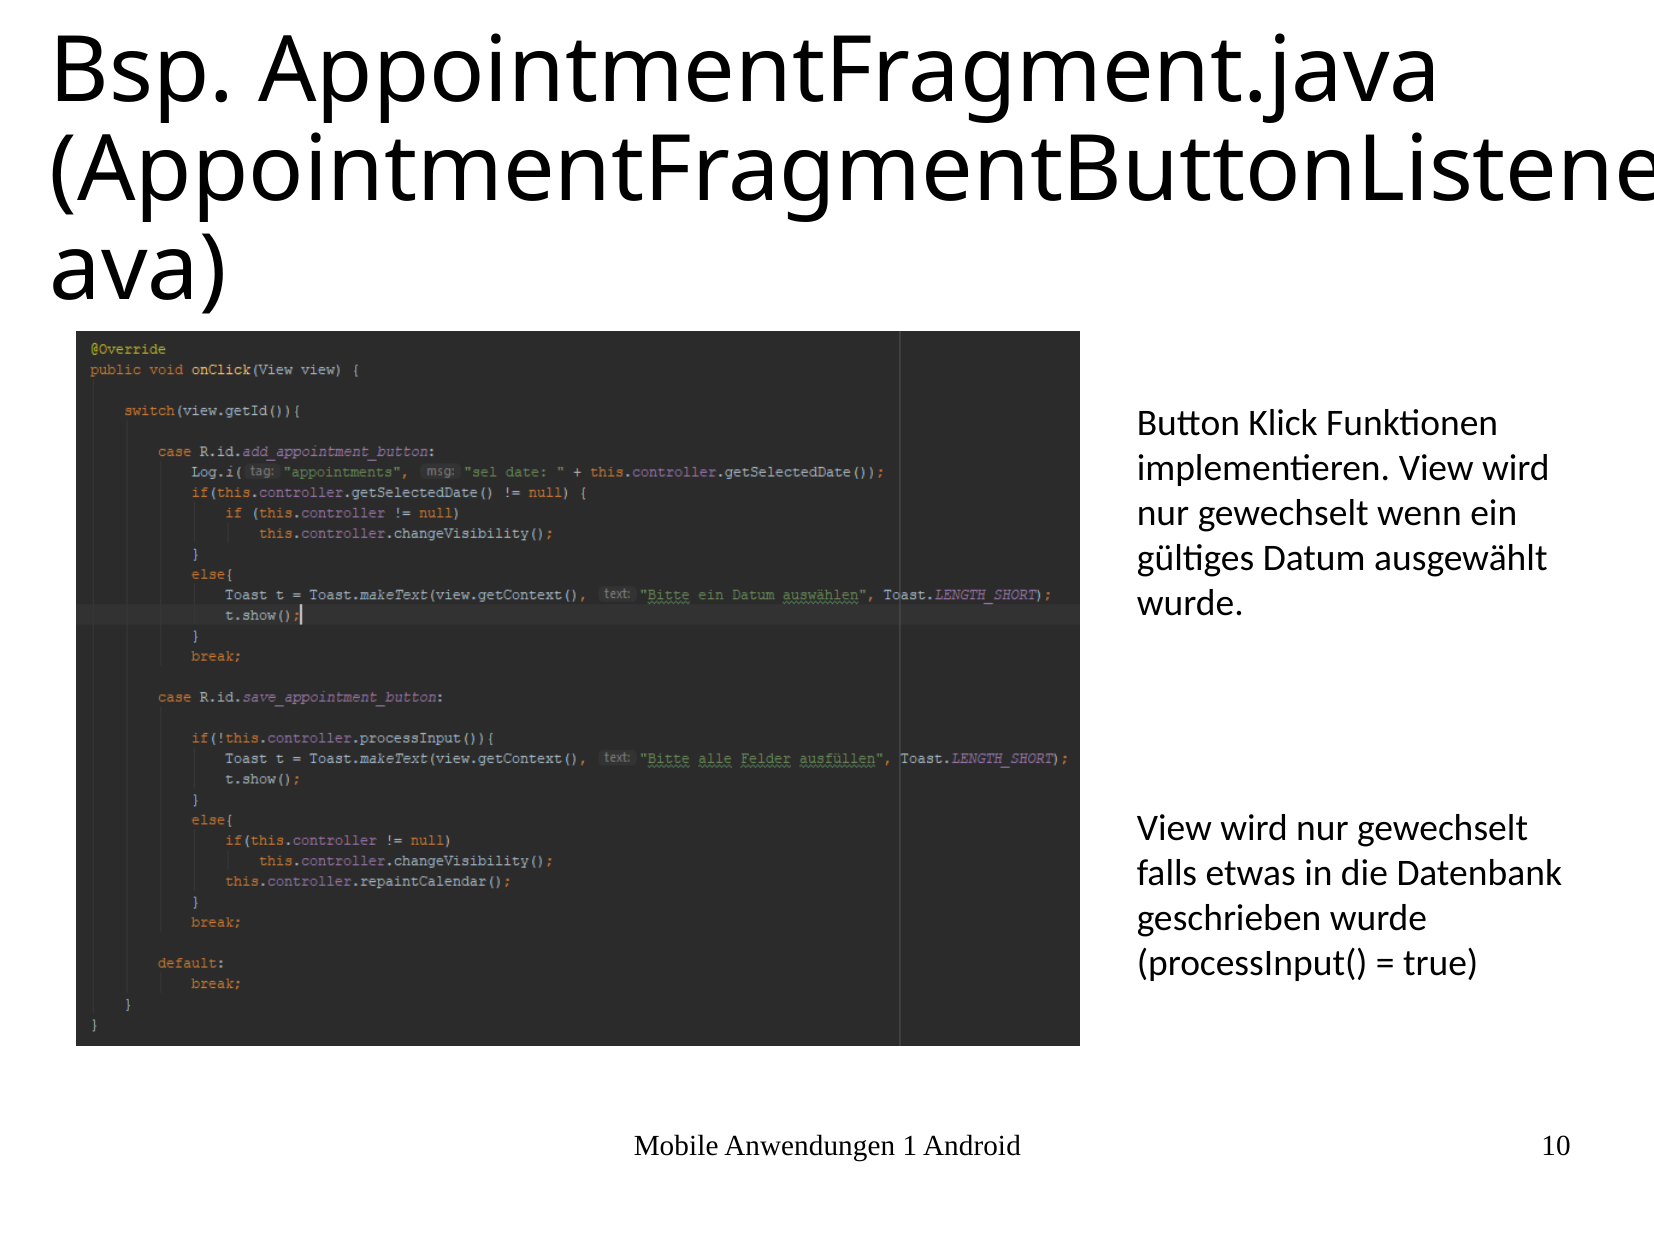

# Bsp. AppointmentFragment.java (AppointmentFragmentButtonListener.java)
Button Klick Funktionen implementieren. View wird nur gewechselt wenn ein gültiges Datum ausgewählt wurde.
View wird nur gewechselt falls etwas in die Datenbank geschrieben wurde (processInput() = true)
Mobile Anwendungen 1 Android
10